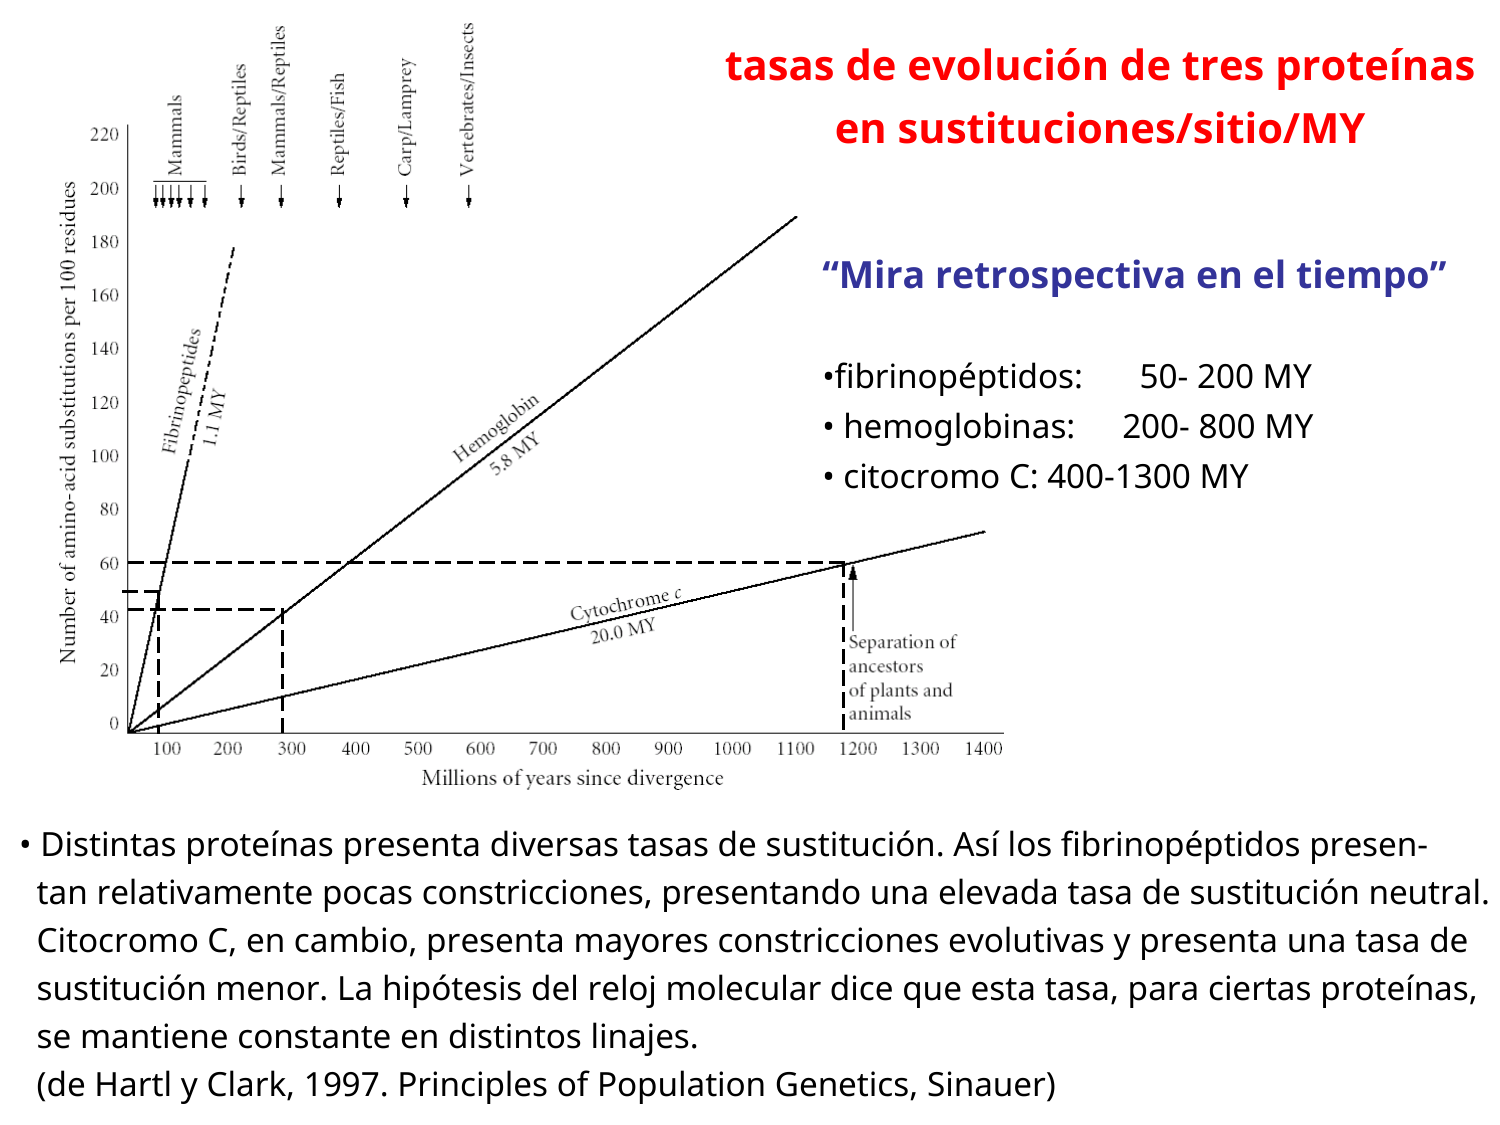

tasas de evolución de tres proteínas
en sustituciones/sitio/MY
“Mira retrospectiva en el tiempo”
fibrinopéptidos: 	 50- 200 MY
 hemoglobinas:	200- 800 MY
 citocromo C:	400-1300 MY
 Distintas proteínas presenta diversas tasas de sustitución. Así los fibrinopéptidos presen-
 tan relativamente pocas constricciones, presentando una elevada tasa de sustitución neutral.
 Citocromo C, en cambio, presenta mayores constricciones evolutivas y presenta una tasa de
 sustitución menor. La hipótesis del reloj molecular dice que esta tasa, para ciertas proteínas,
 se mantiene constante en distintos linajes.
 (de Hartl y Clark, 1997. Principles of Population Genetics, Sinauer)